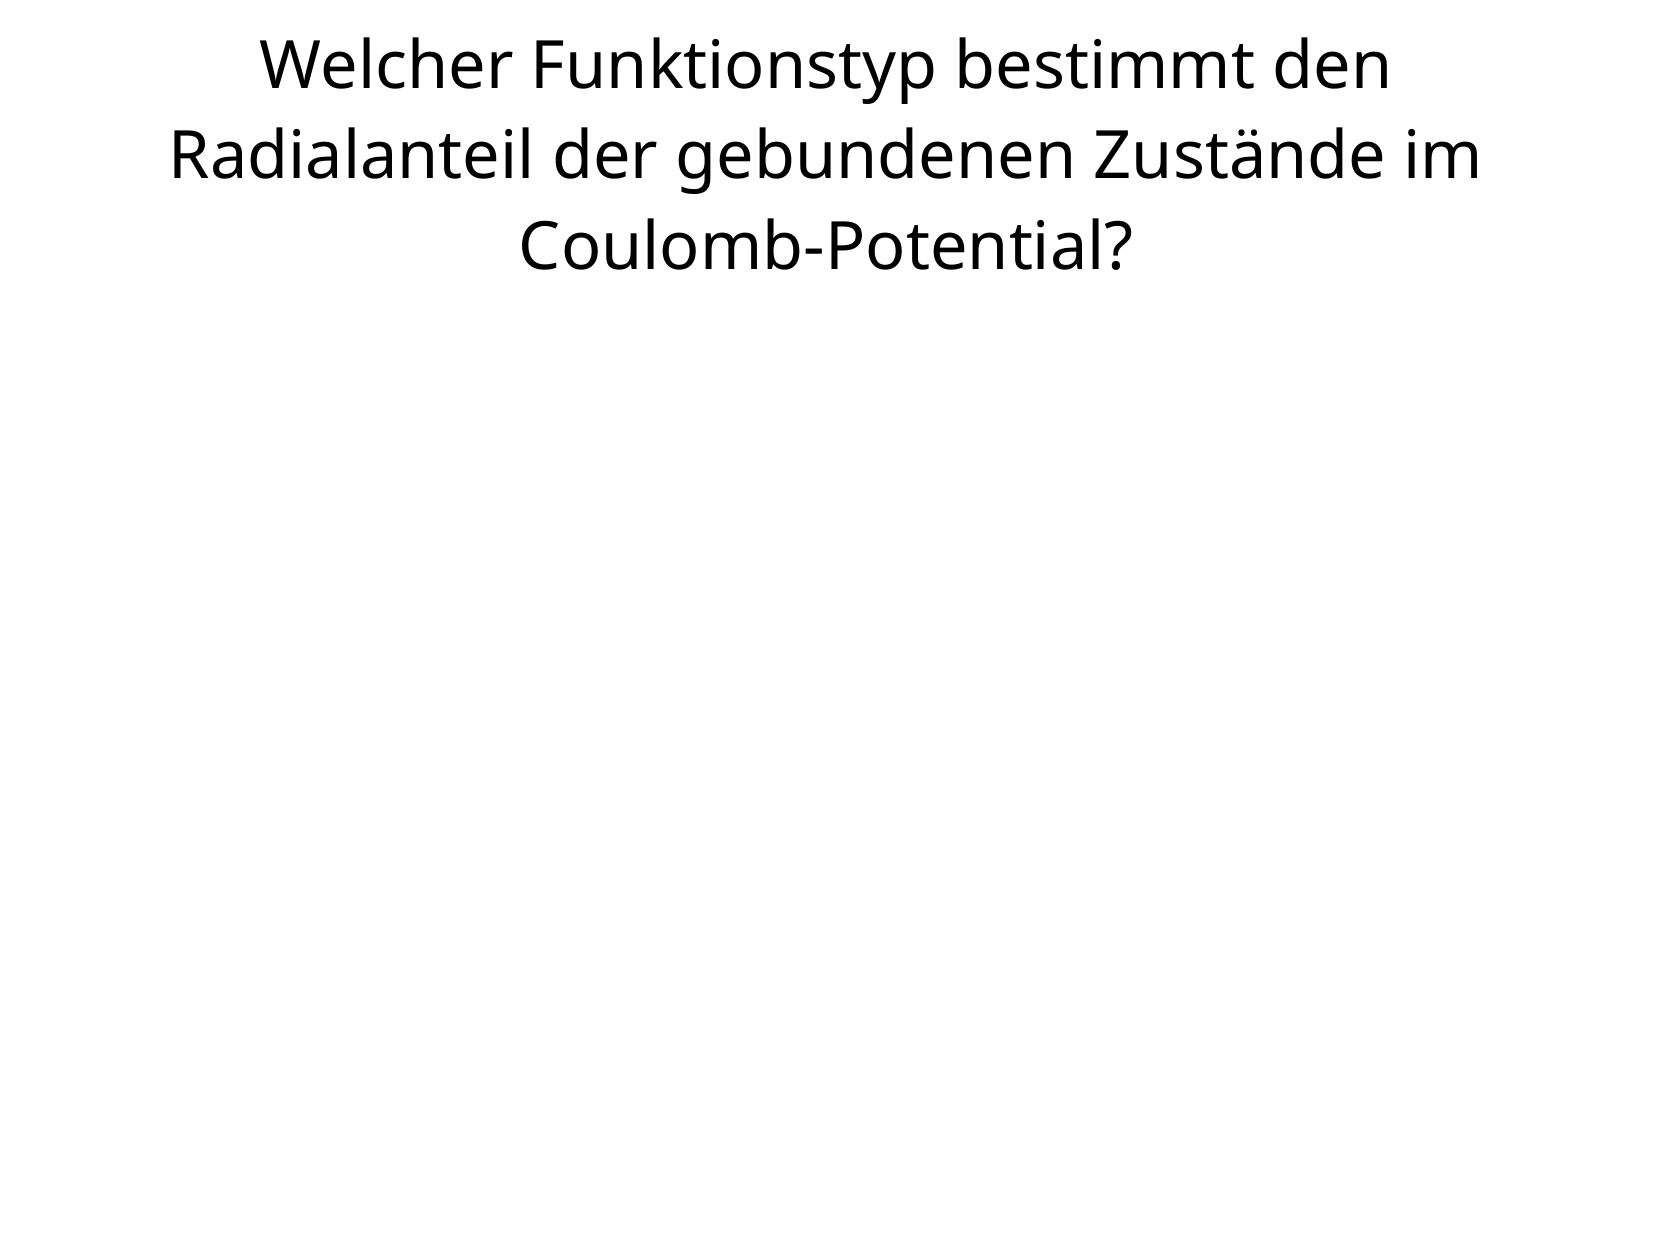

# Welcher Funktionstyp bestimmt den Radialanteil der gebundenen Zustände im Coulomb-Potential?